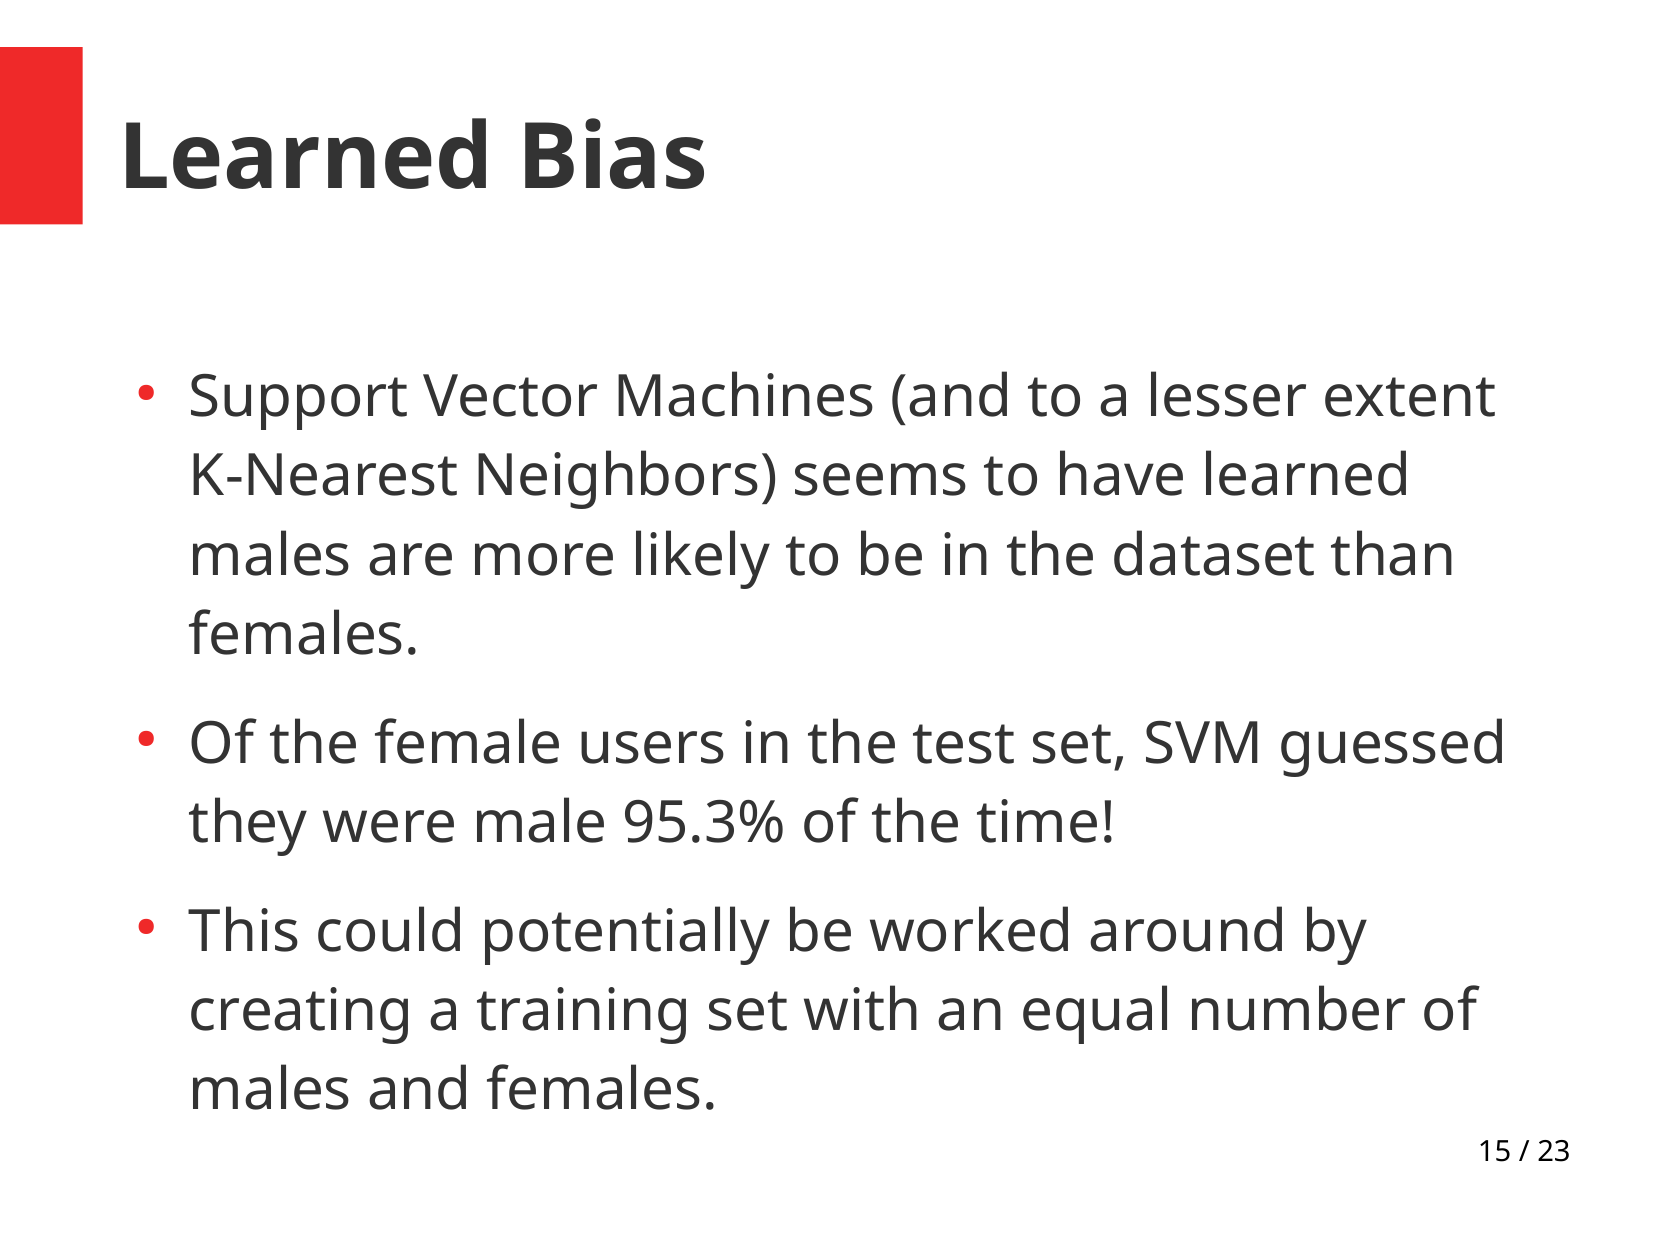

# Learned Bias
Support Vector Machines (and to a lesser extent K-Nearest Neighbors) seems to have learned males are more likely to be in the dataset than females.
Of the female users in the test set, SVM guessed they were male 95.3% of the time!
This could potentially be worked around by creating a training set with an equal number of males and females.
15